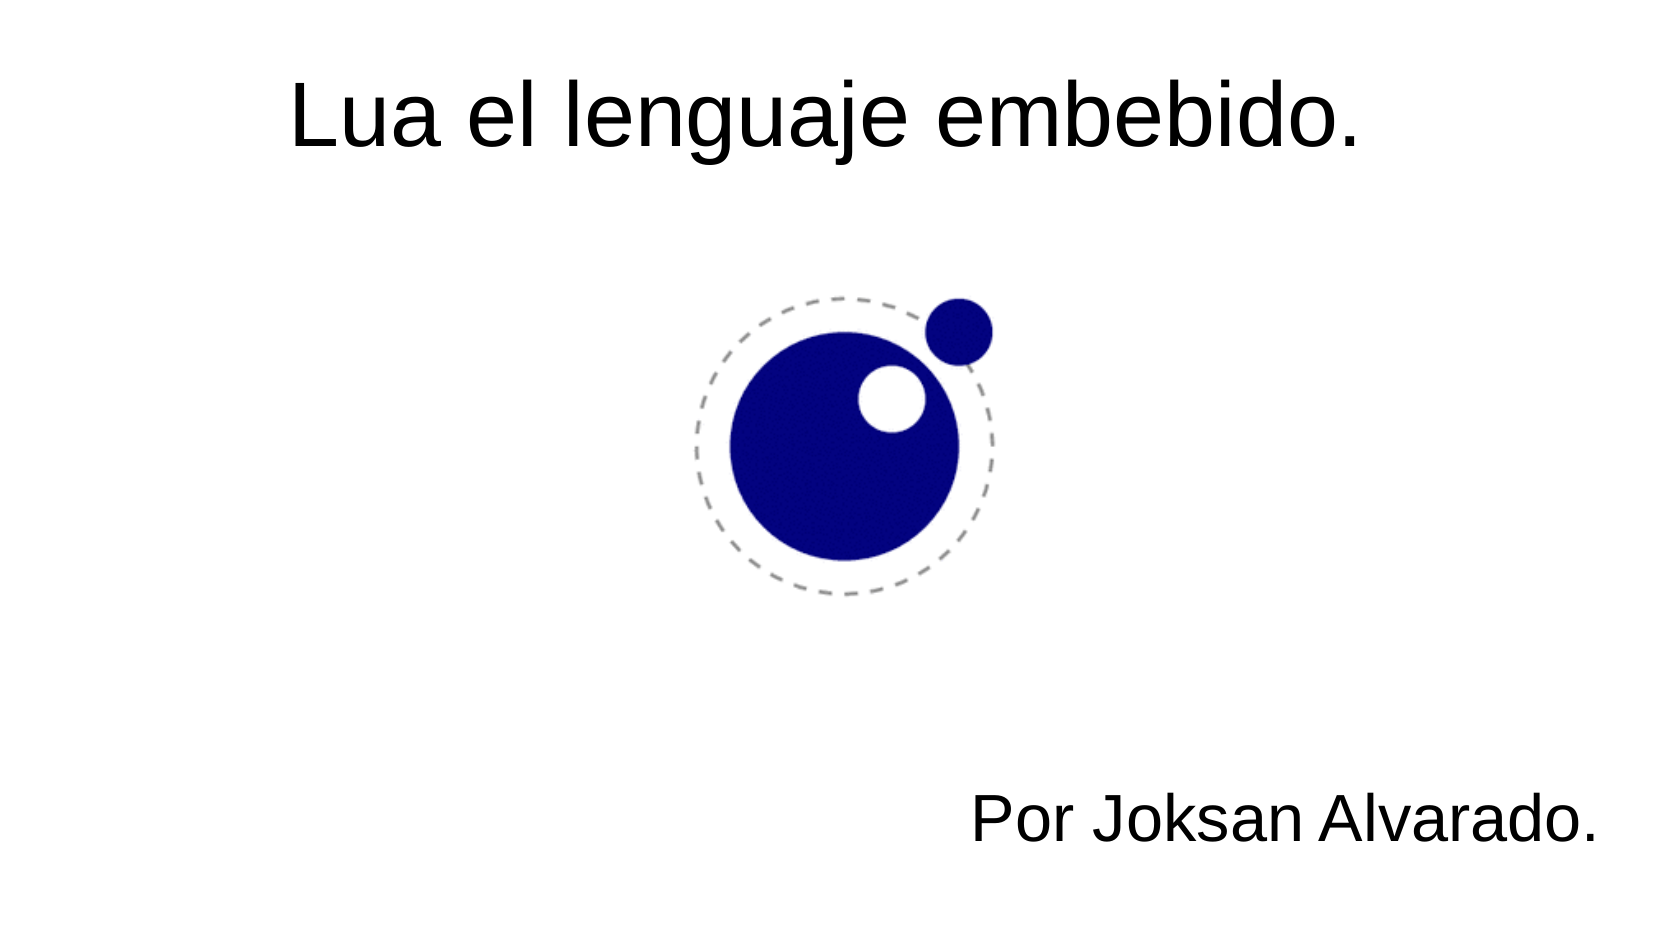

# Lua el lenguaje embebido.
Por Joksan Alvarado.